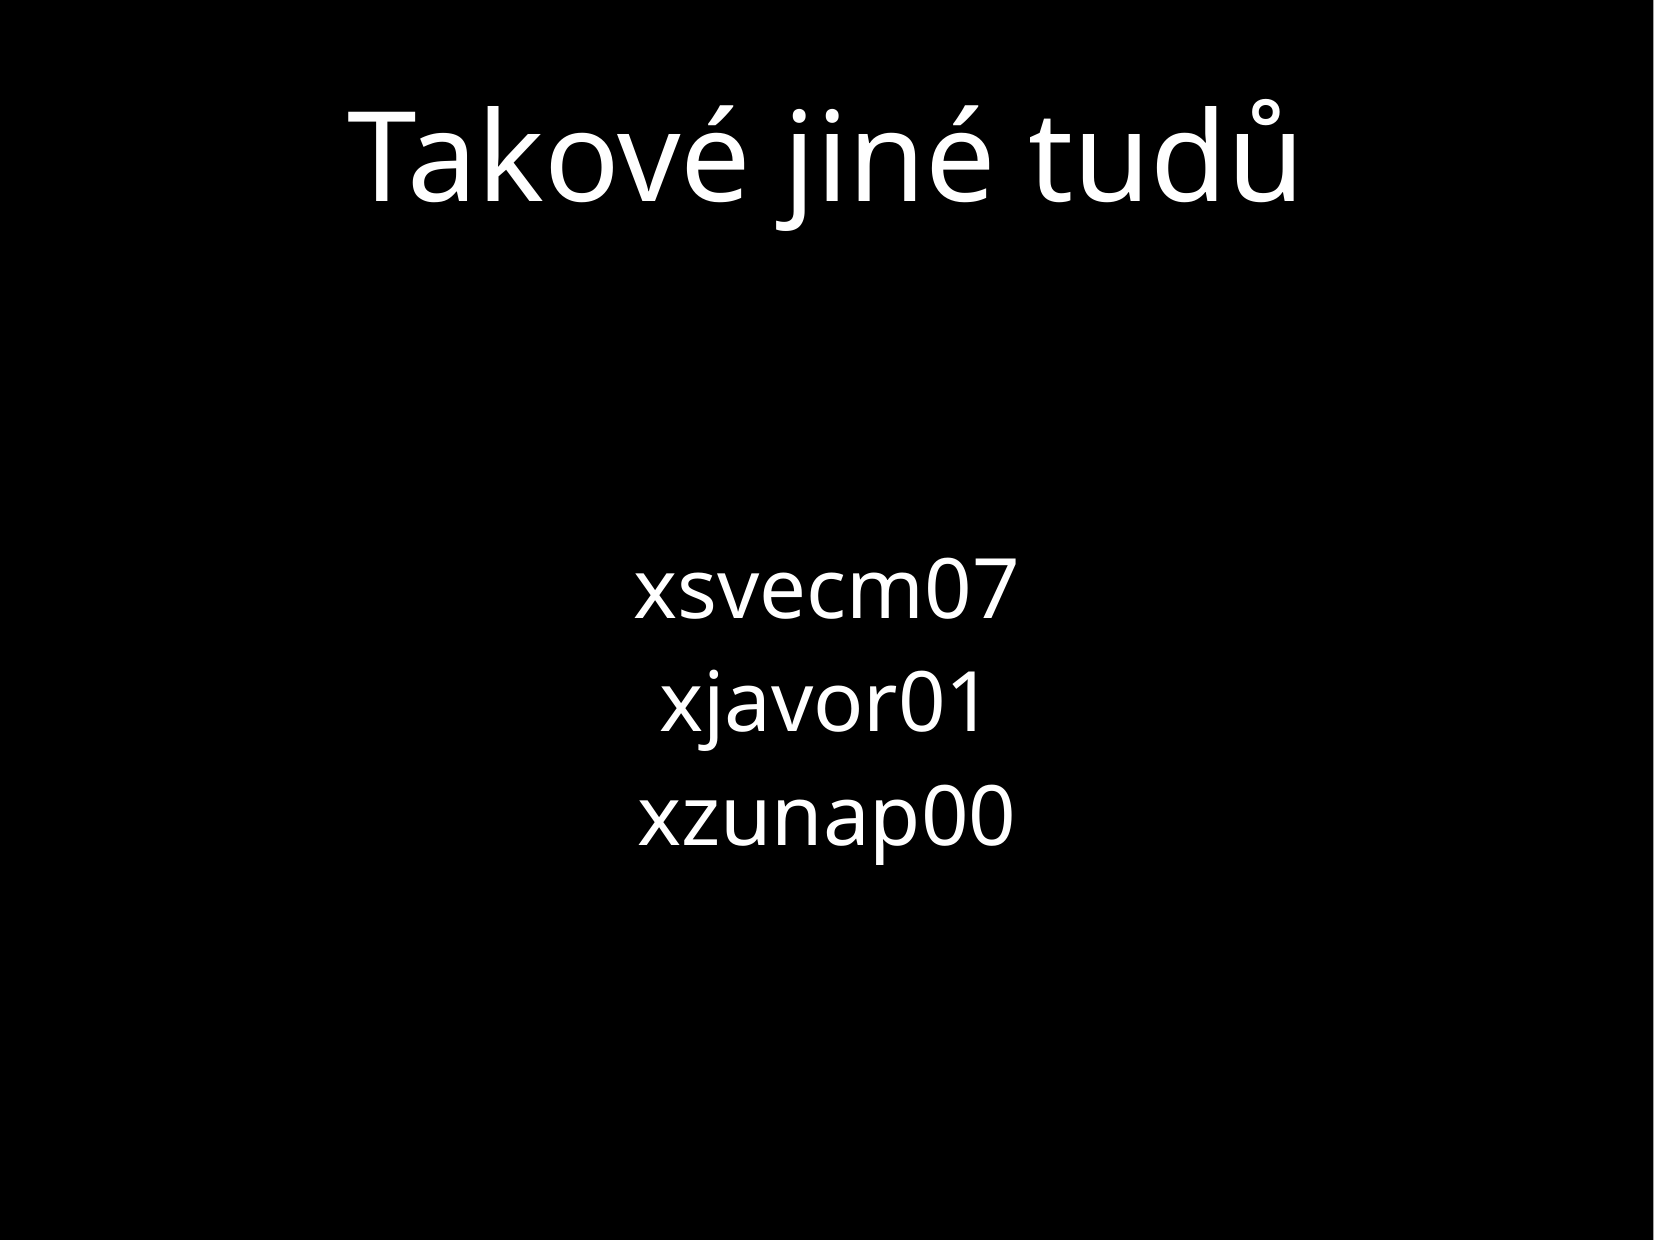

# Takové jiné tudů
xsvecm07
xjavor01
xzunap00